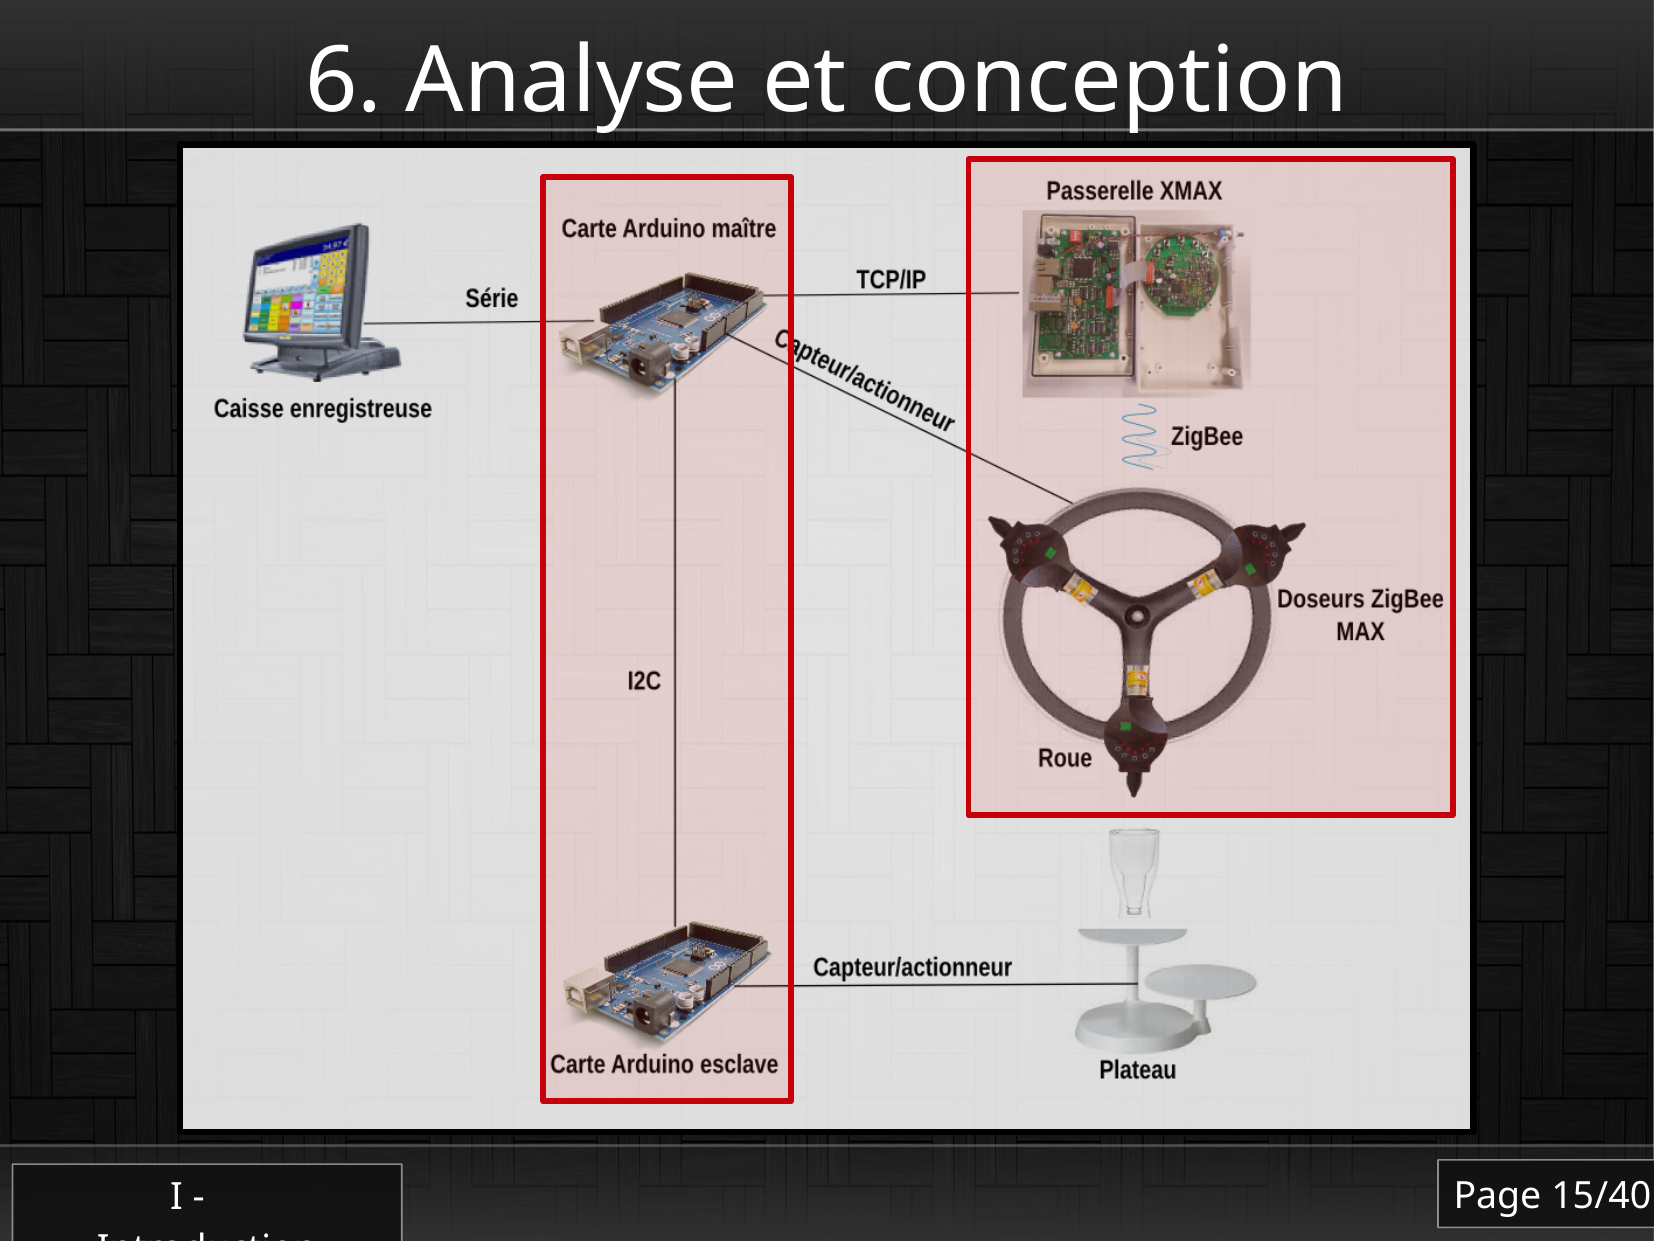

6. Analyse et conception
I -	Introduction